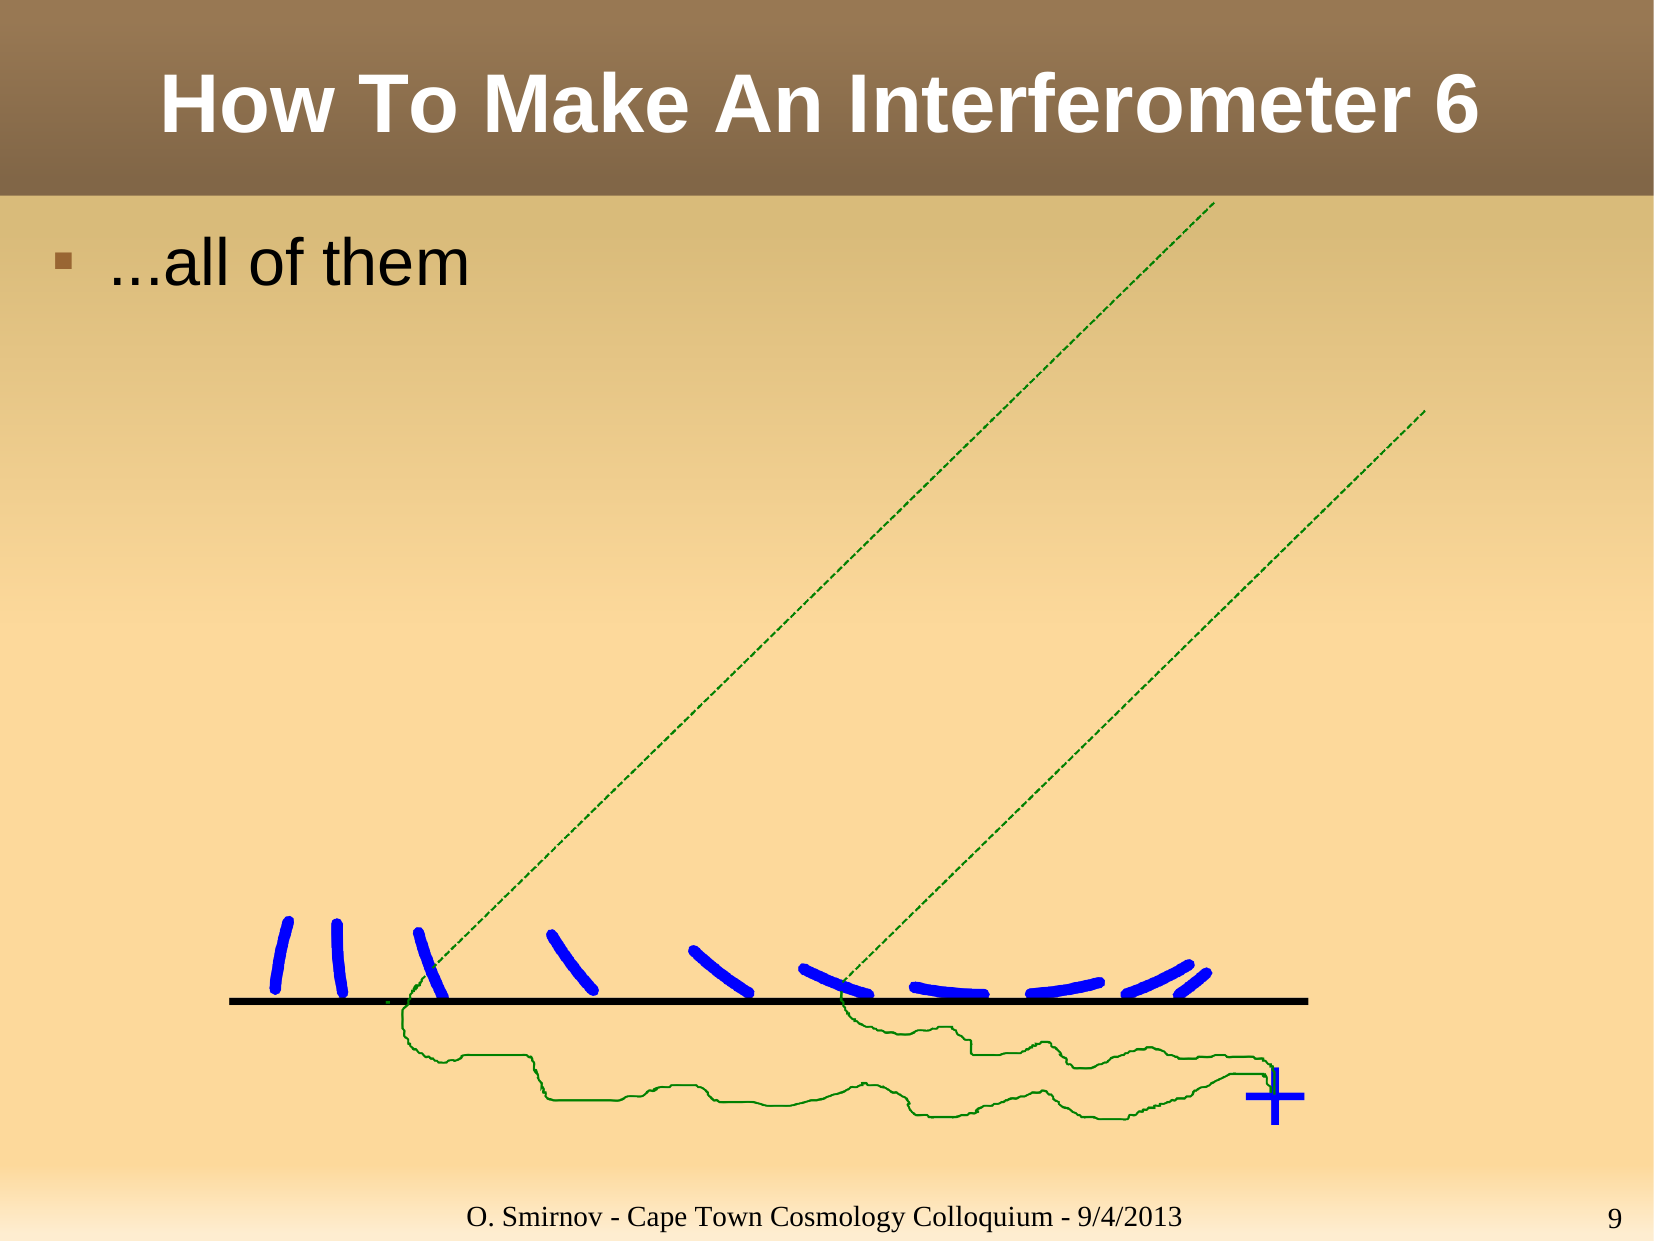

# How To Make An Interferometer 6
...all of them
O. Smirnov - Cape Town Cosmology Colloquium - 9/4/2013
9